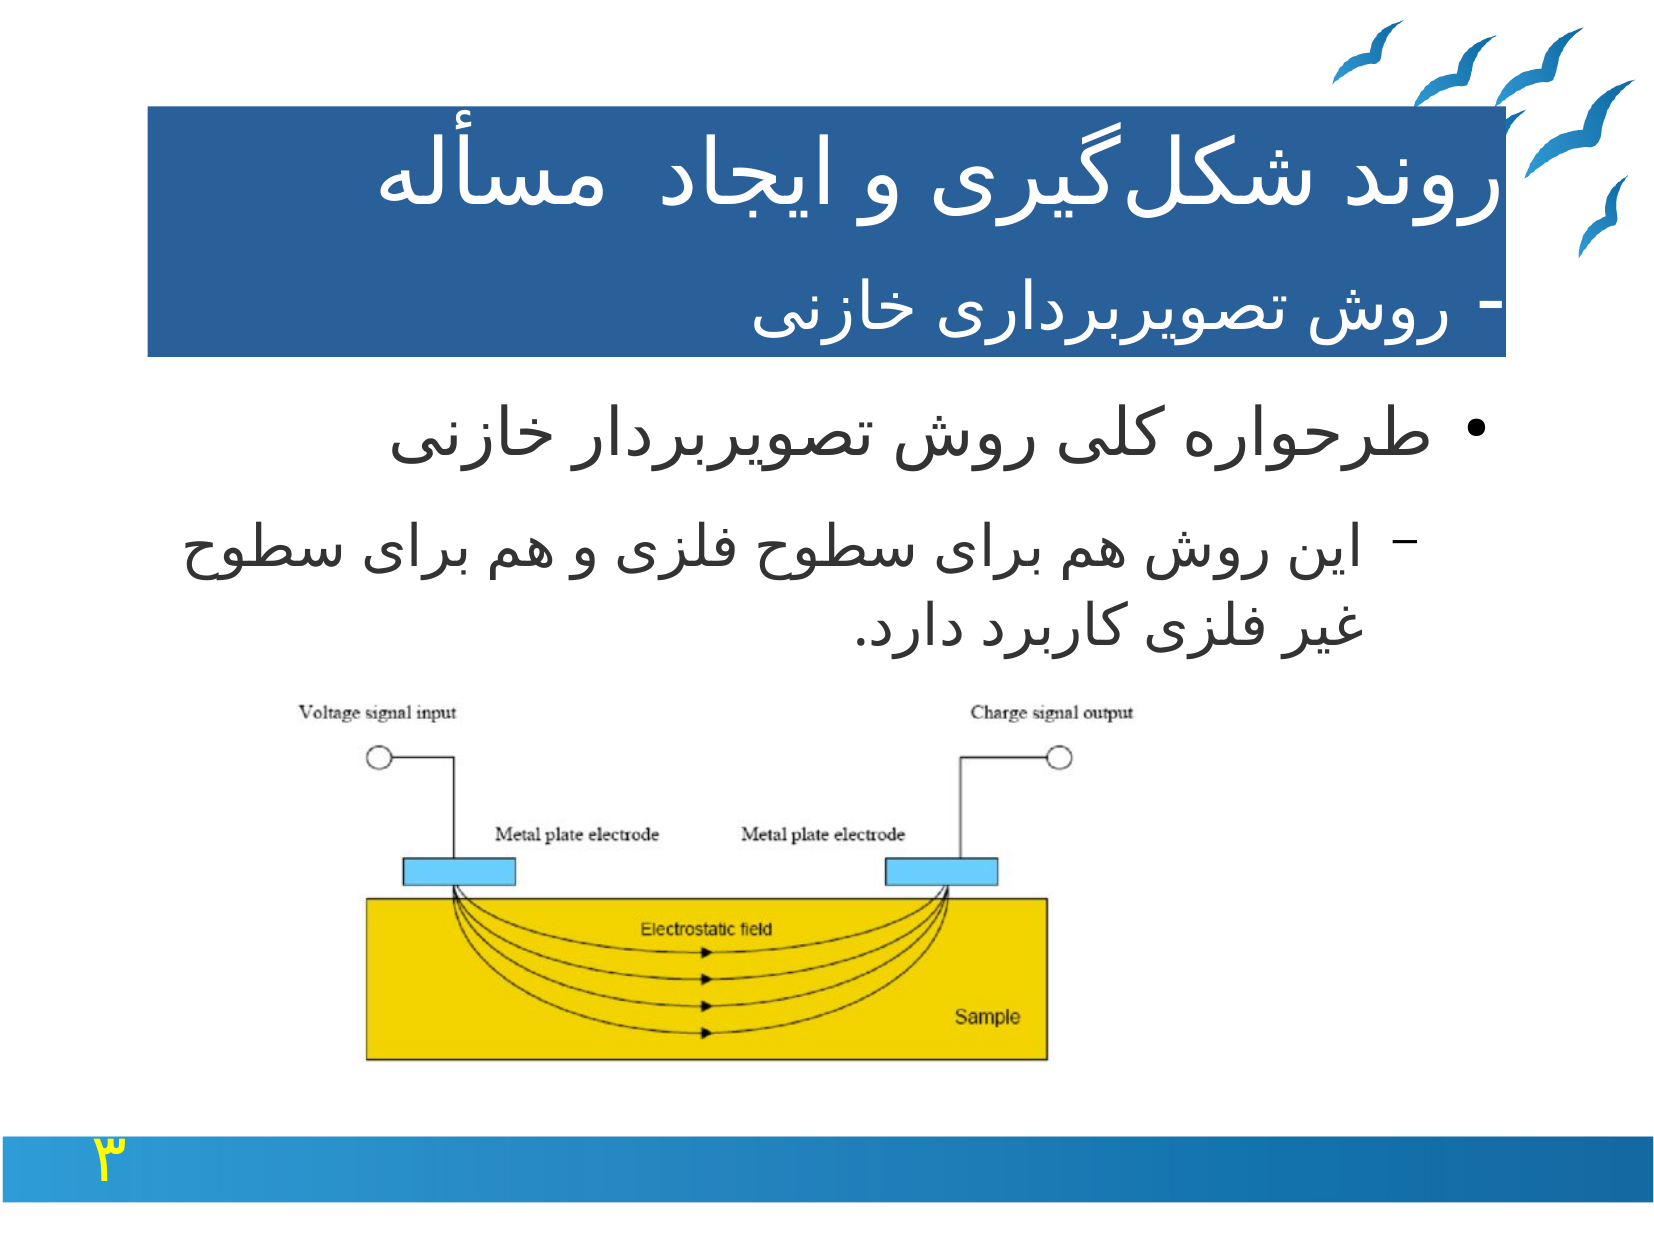

# روند شکل‌گیری و ایجاد مسأله - روش تصویربرداری خازنی
طرحواره کلی روش تصویربردار خازنی
این روش هم برای سطوح فلزی و هم برای سطوح غیر فلزی کاربرد دارد.
 ۳